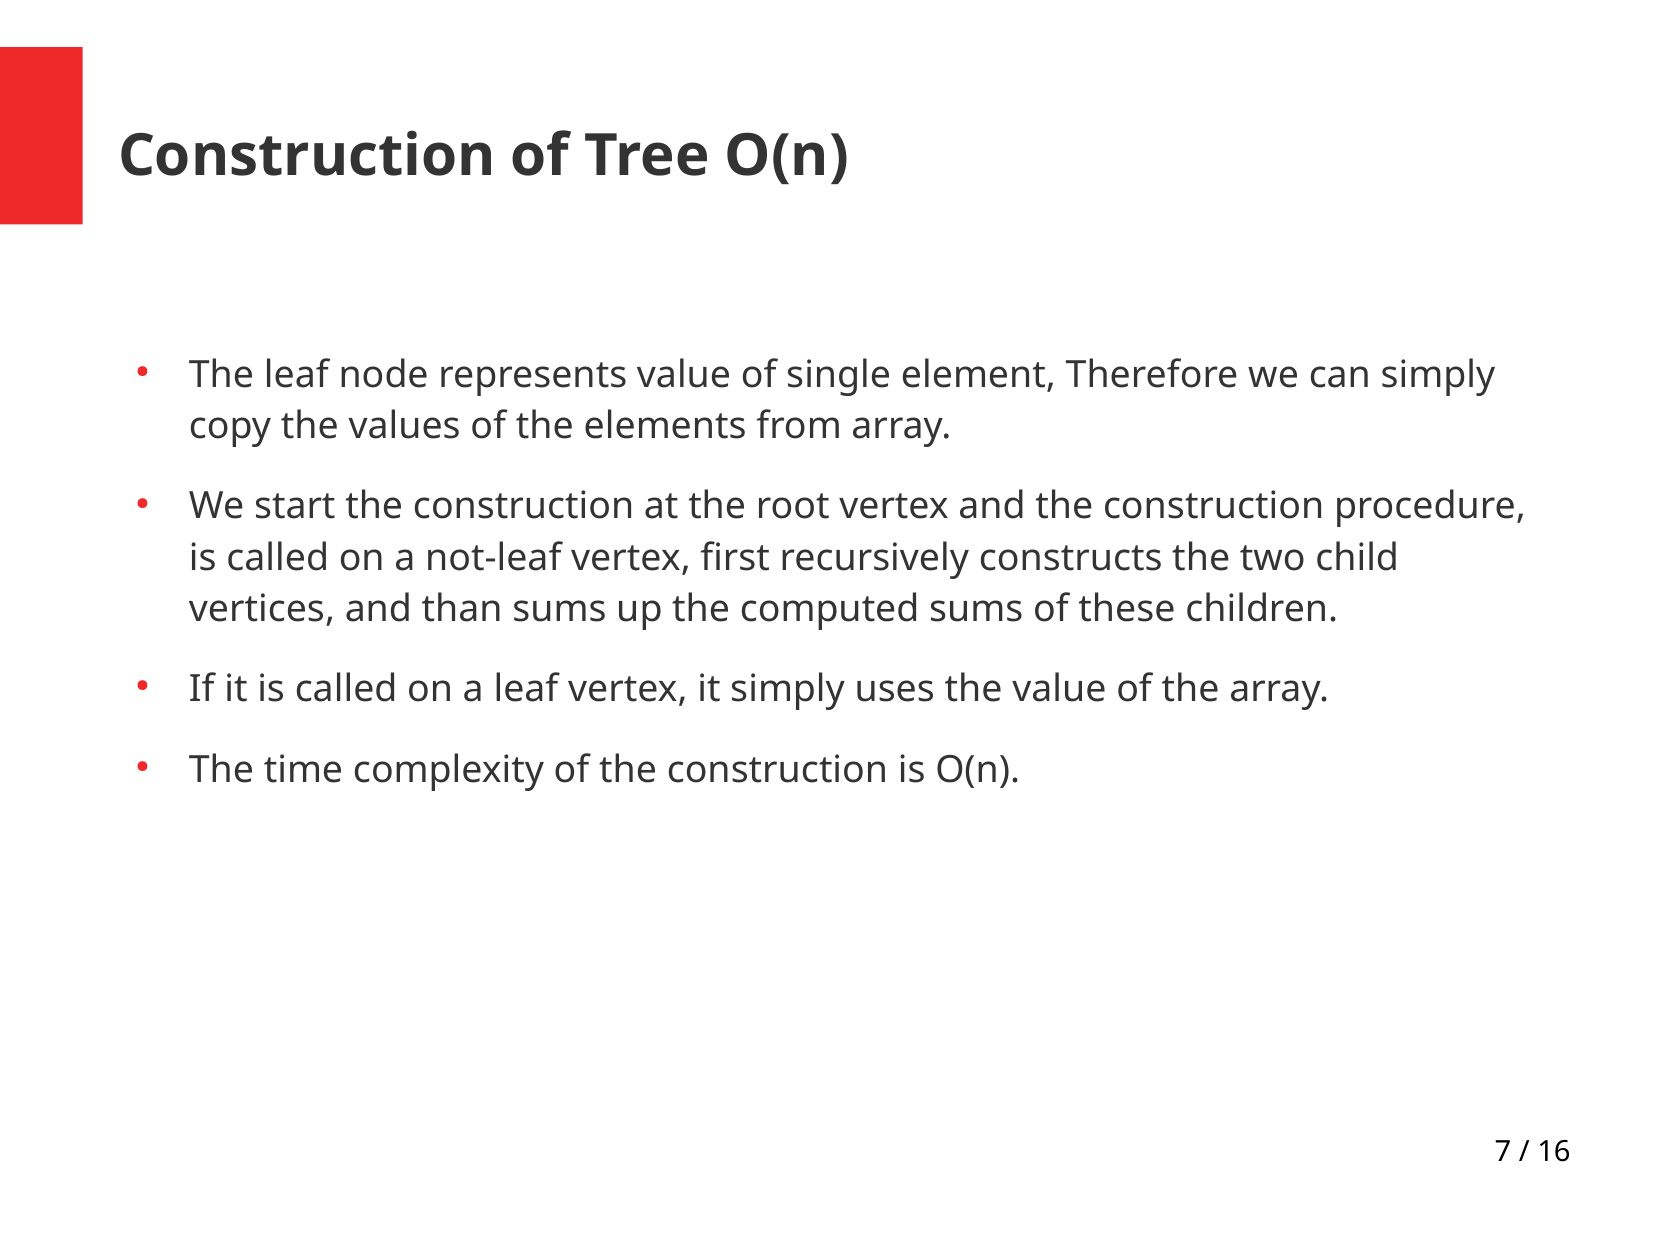

# Construction of Tree O(n)
The leaf node represents value of single element, Therefore we can simply copy the values of the elements from array.
We start the construction at the root vertex and the construction procedure, is called on a not-leaf vertex, first recursively constructs the two child vertices, and than sums up the computed sums of these children.
If it is called on a leaf vertex, it simply uses the value of the array.
The time complexity of the construction is O(n).
7